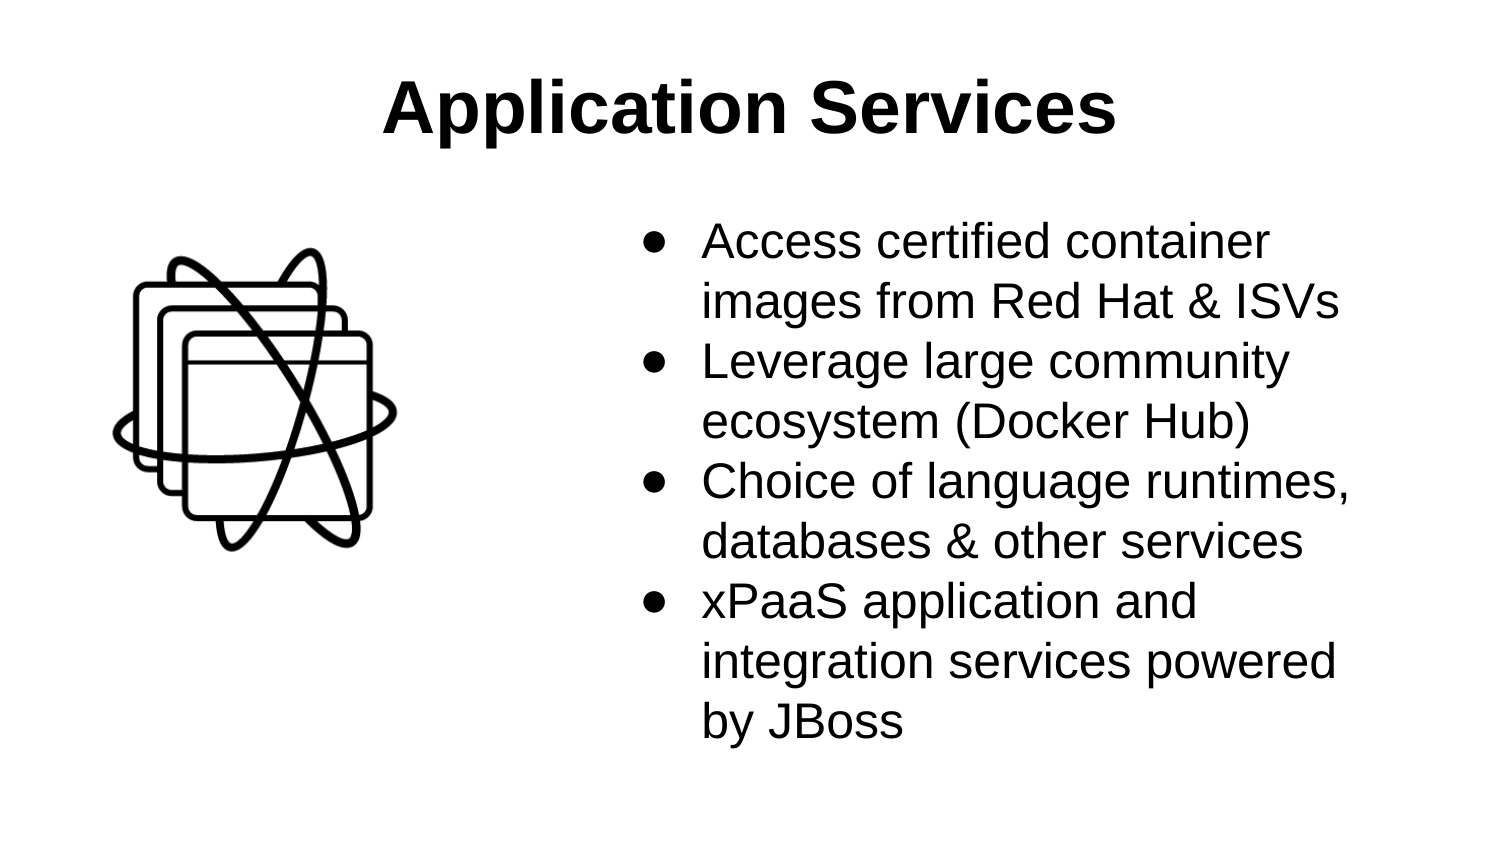

# Application Services
Access certified container images from Red Hat & ISVs
Leverage large community ecosystem (Docker Hub)
Choice of language runtimes, databases & other services
xPaaS application and integration services powered by JBoss